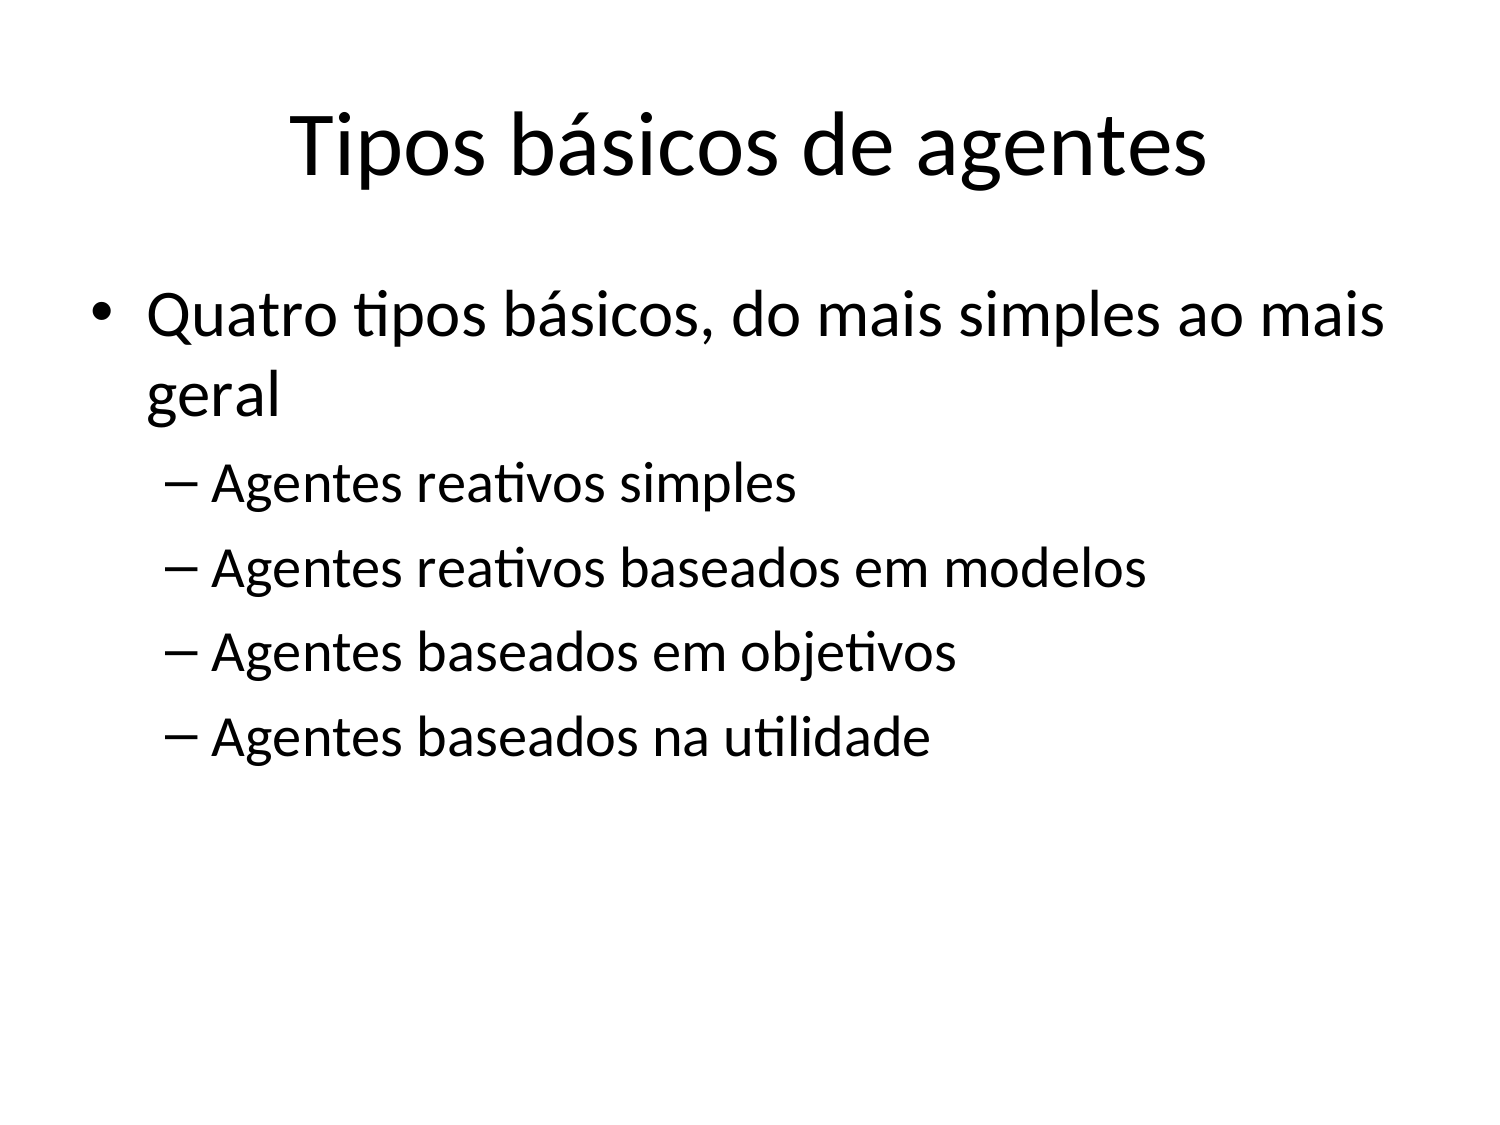

# Tipos básicos de agentes
Quatro tipos básicos, do mais simples ao mais geral
Agentes reativos simples
Agentes reativos baseados em modelos
Agentes baseados em objetivos
Agentes baseados na utilidade